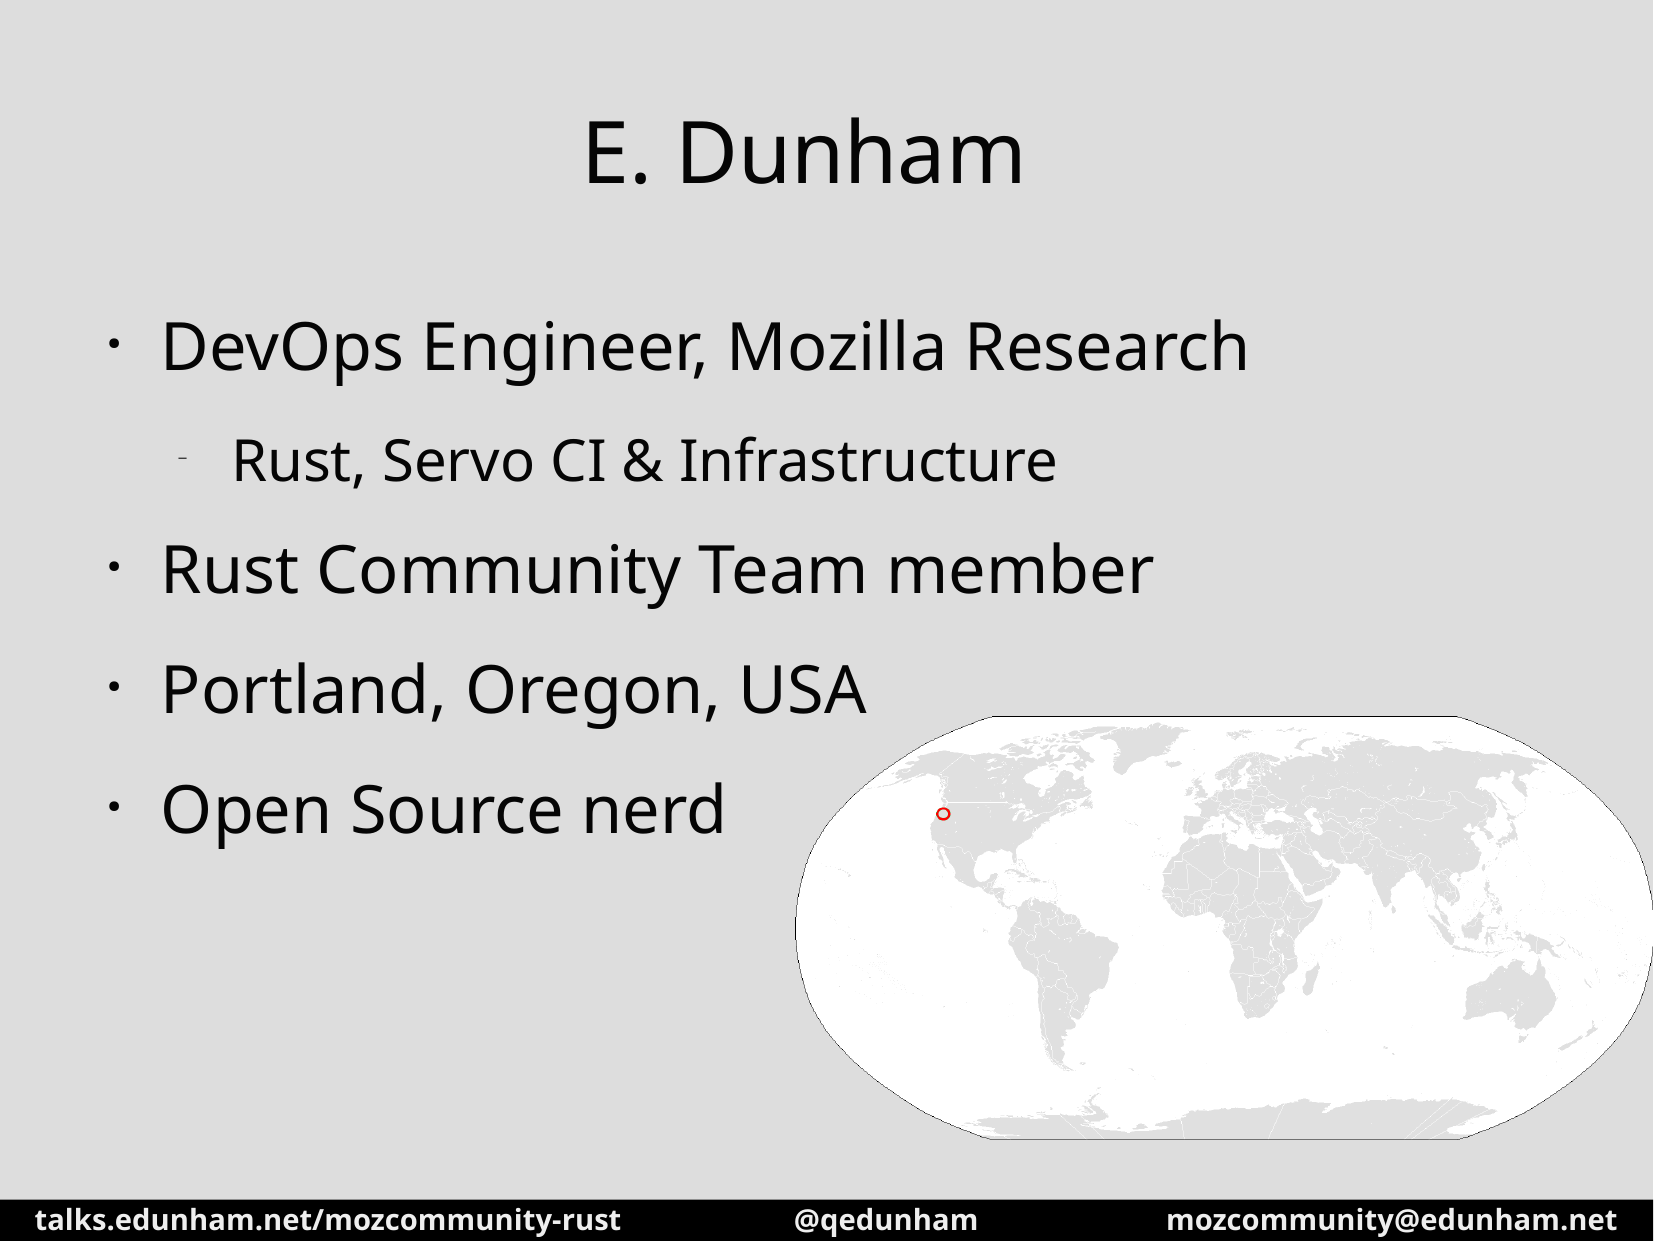

# E. Dunham
DevOps Engineer, Mozilla Research
Rust, Servo CI & Infrastructure
Rust Community Team member
Portland, Oregon, USA
Open Source nerd